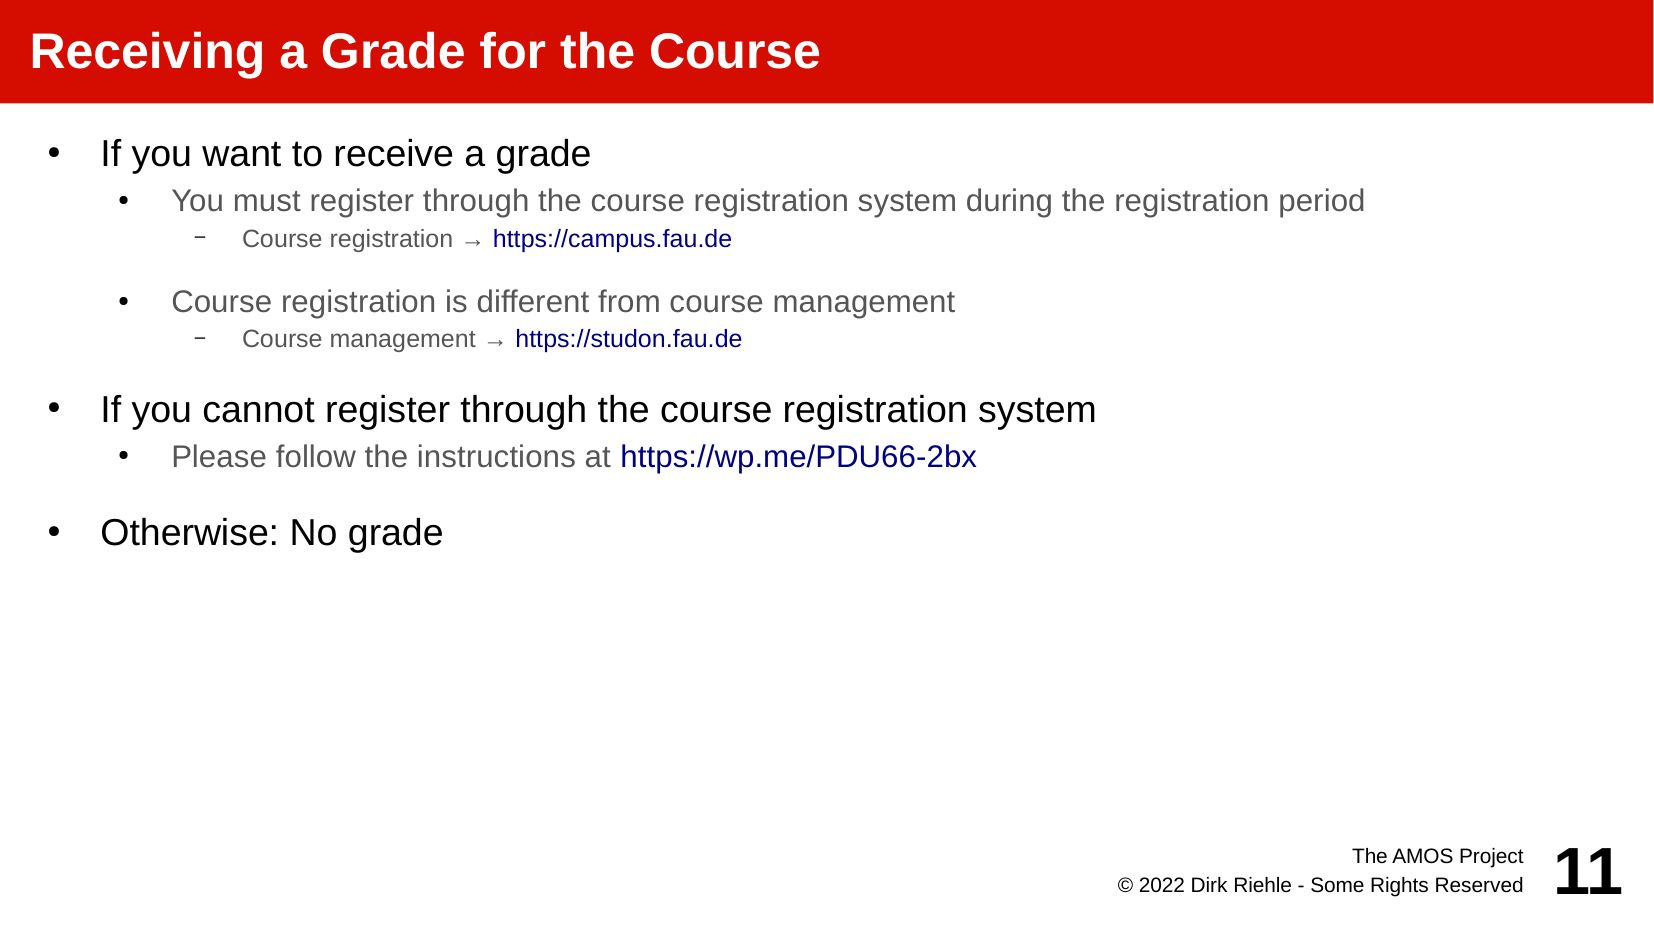

# Receiving a Grade for the Course
If you want to receive a grade
You must register through the course registration system during the registration period
Course registration → https://campus.fau.de
Course registration is different from course management
Course management → https://studon.fau.de
If you cannot register through the course registration system
Please follow the instructions at https://wp.me/PDU66-2bx
Otherwise: No grade
The AMOS Project
11
© 2022 Dirk Riehle - Some Rights Reserved